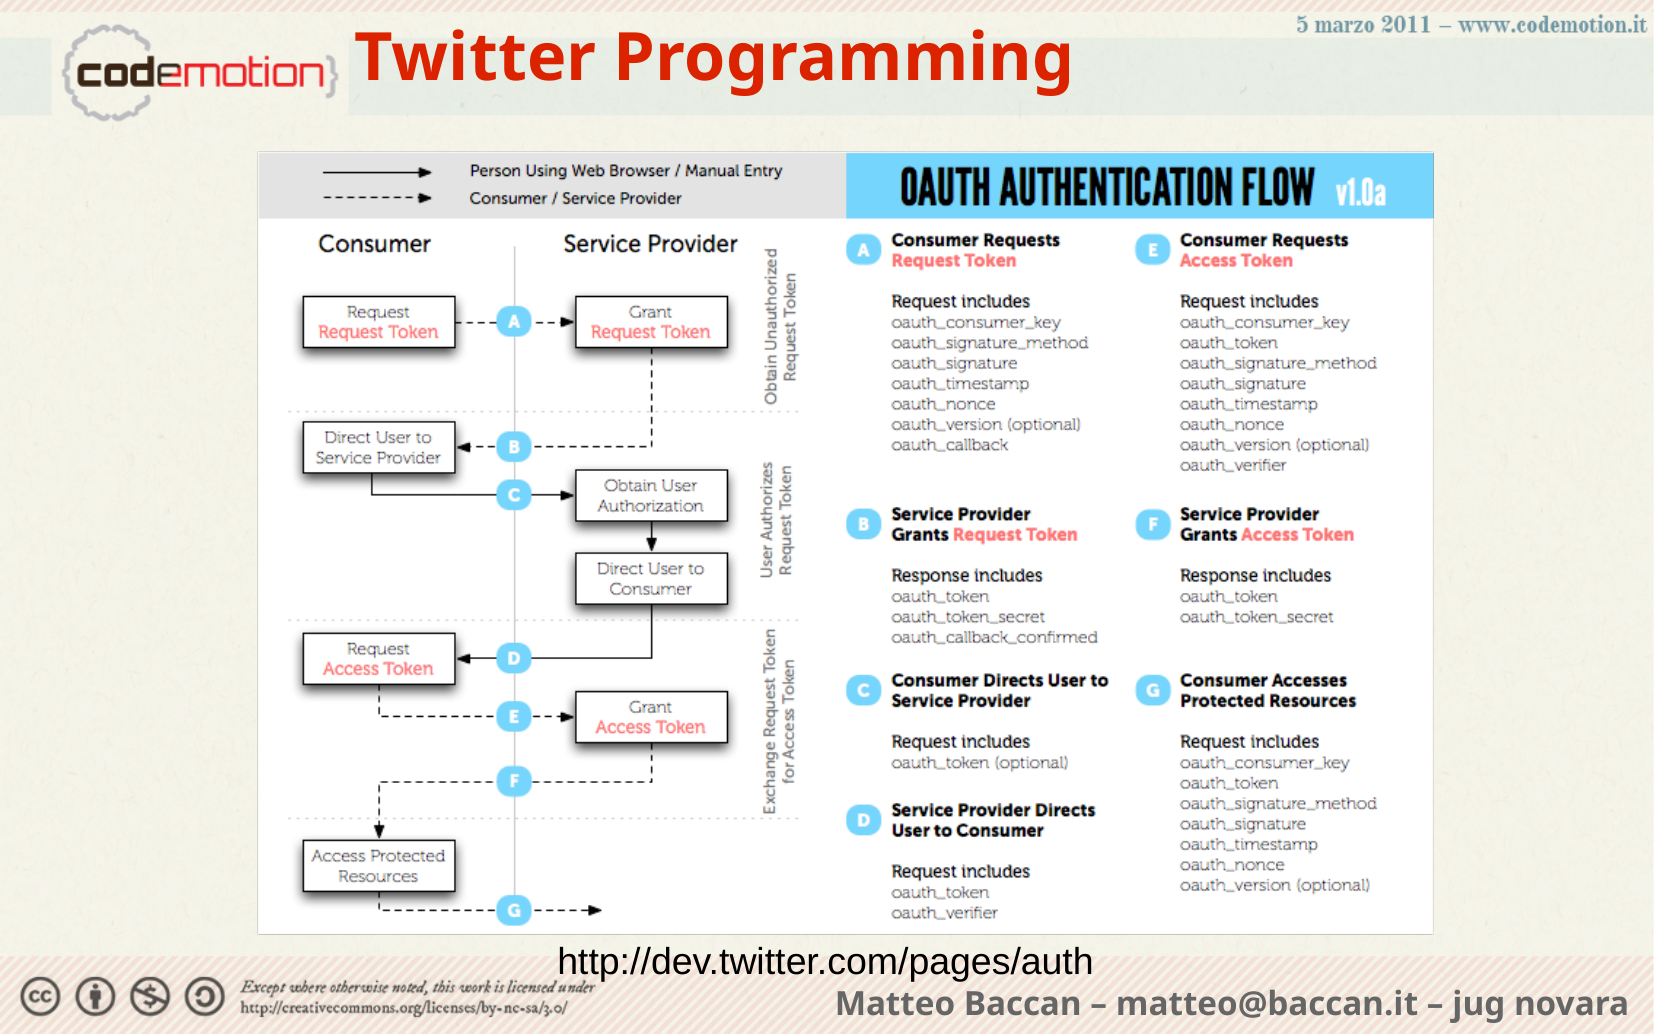

# Twitter Programming
http://dev.twitter.com/pages/auth
12
Twitter Programming - Matteo Baccan - matteo@baccan.it